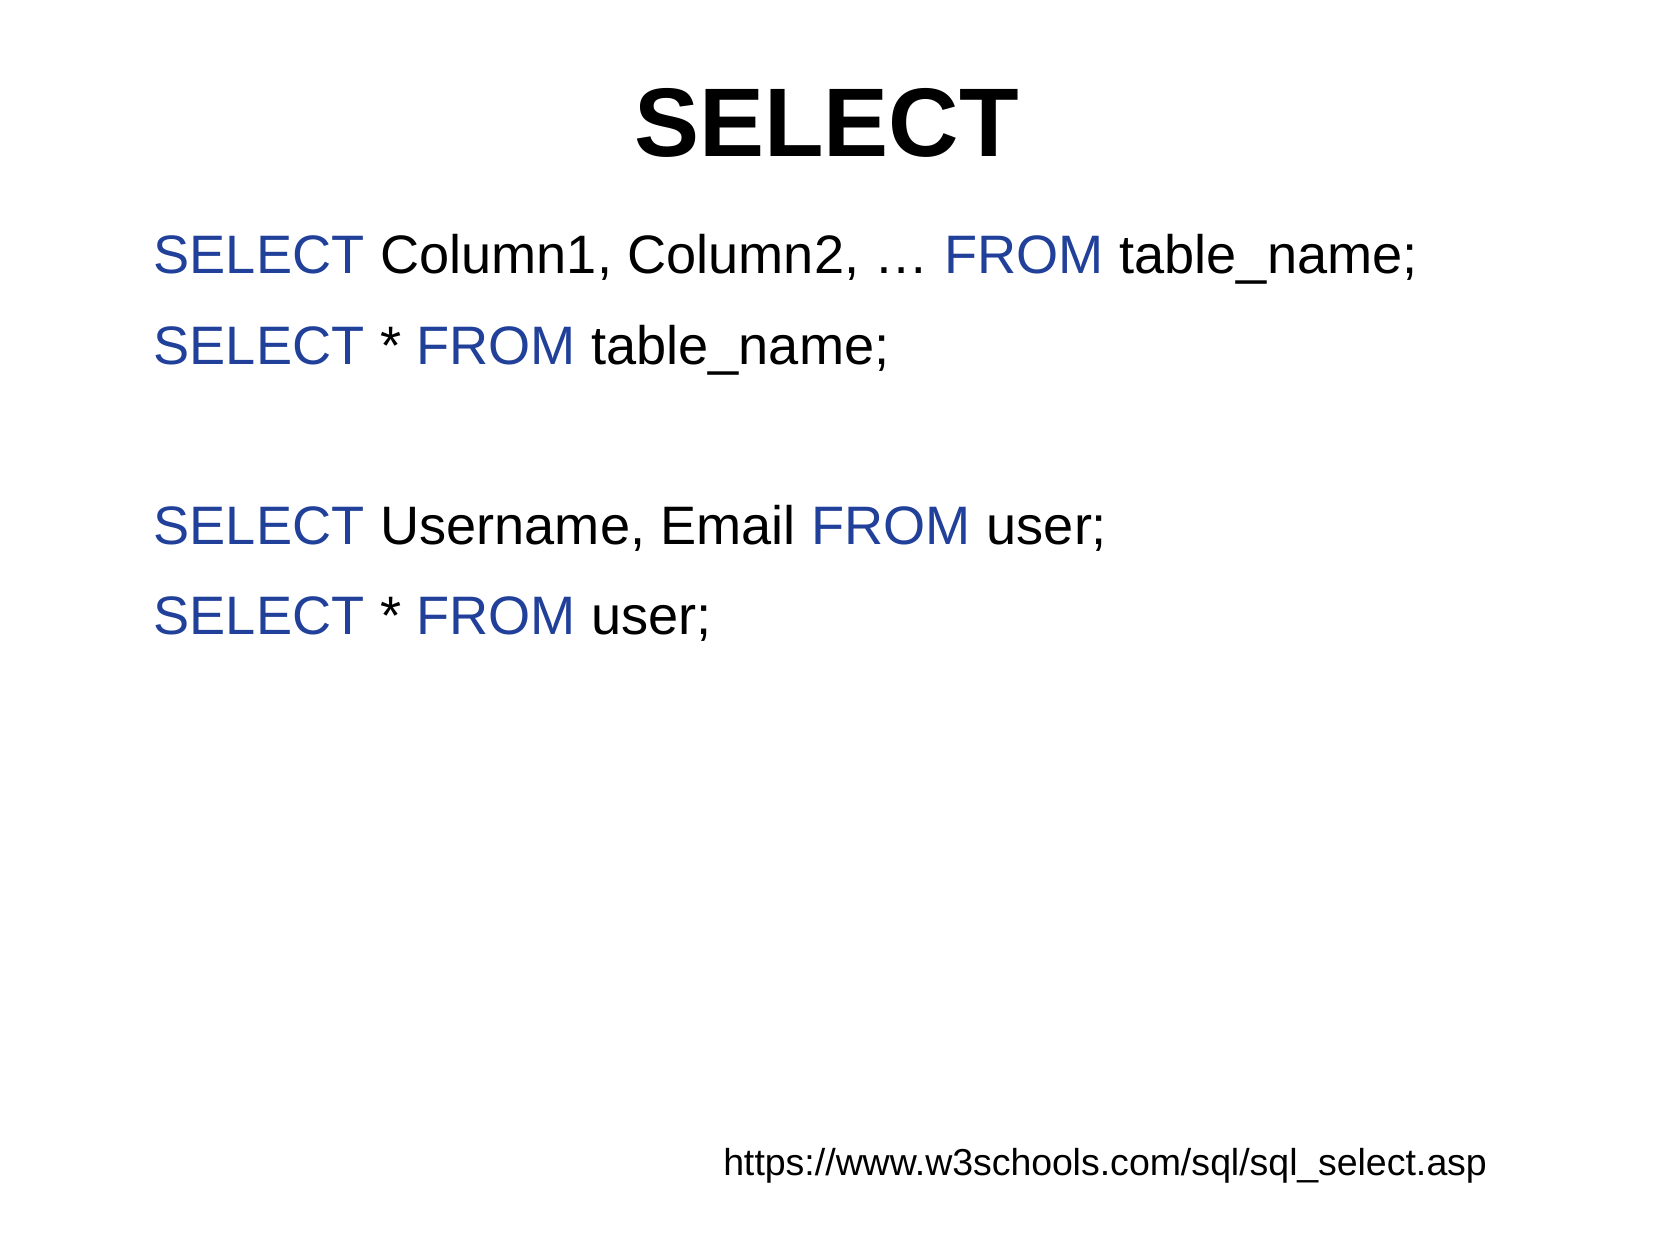

# SELECT
SELECT Column1, Column2, … FROM table_name;
SELECT * FROM table_name;
SELECT Username, Email FROM user;
SELECT * FROM user;
https://www.w3schools.com/sql/sql_select.asp